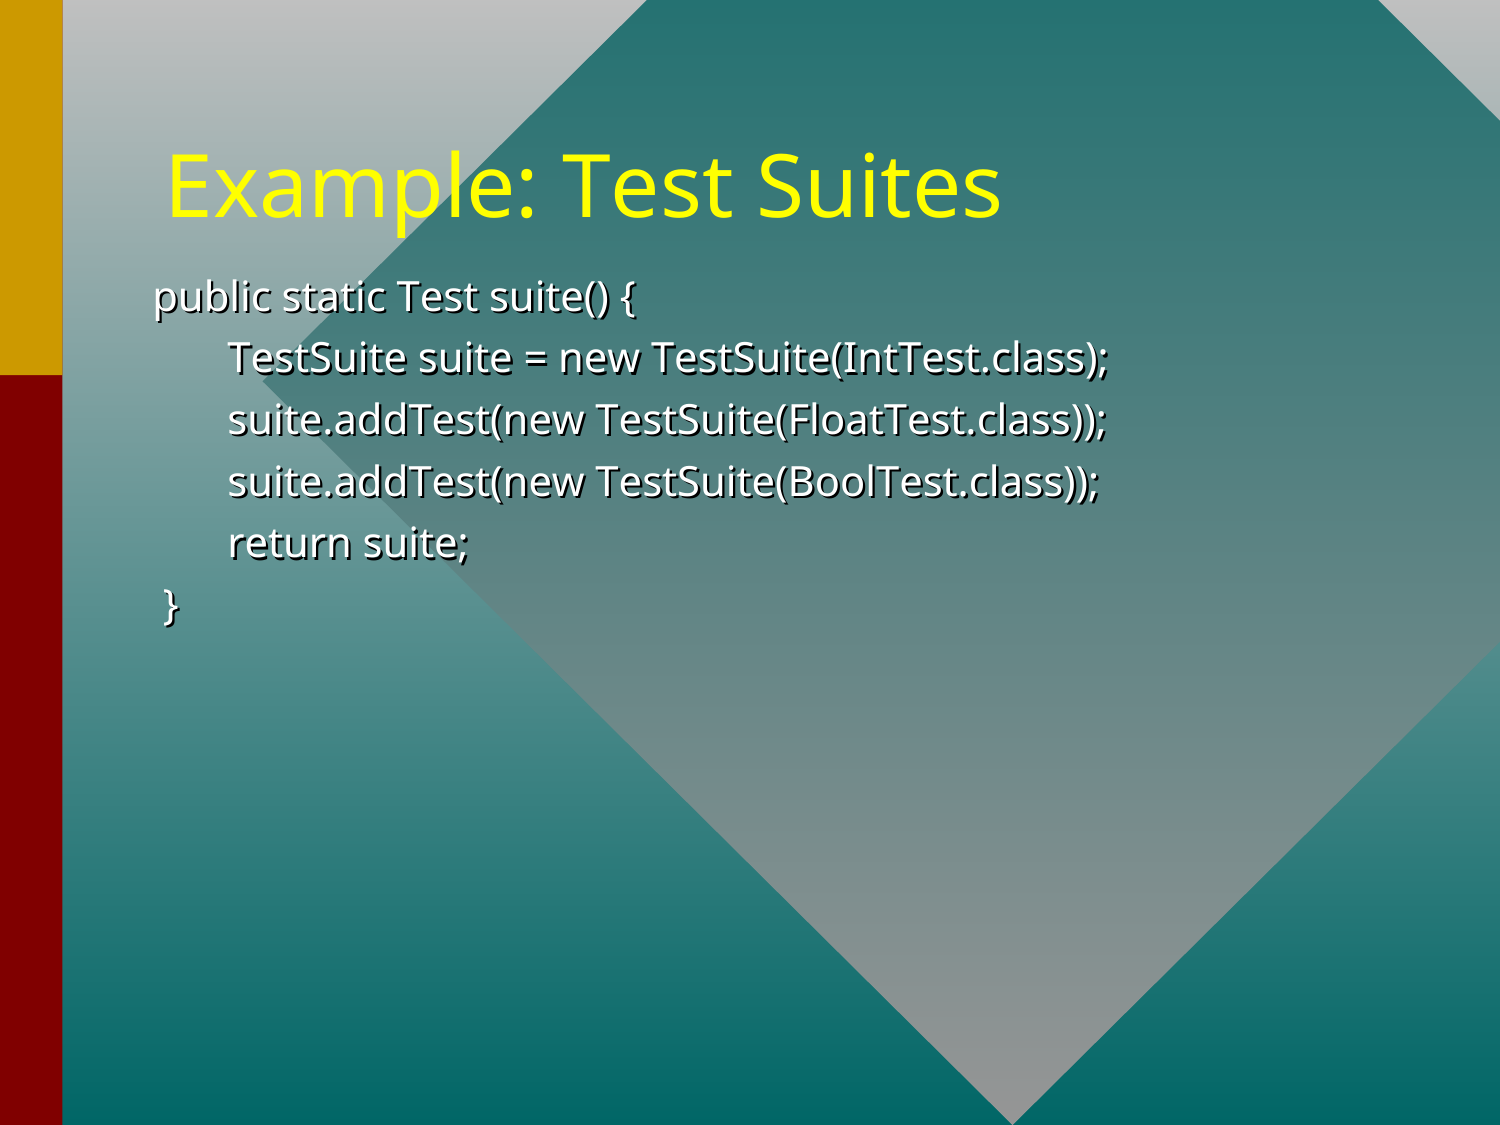

# Example: Test Suites
public static Test suite() {
 TestSuite suite = new TestSuite(IntTest.class);
 suite.addTest(new TestSuite(FloatTest.class));
 suite.addTest(new TestSuite(BoolTest.class));
 return suite;
 }